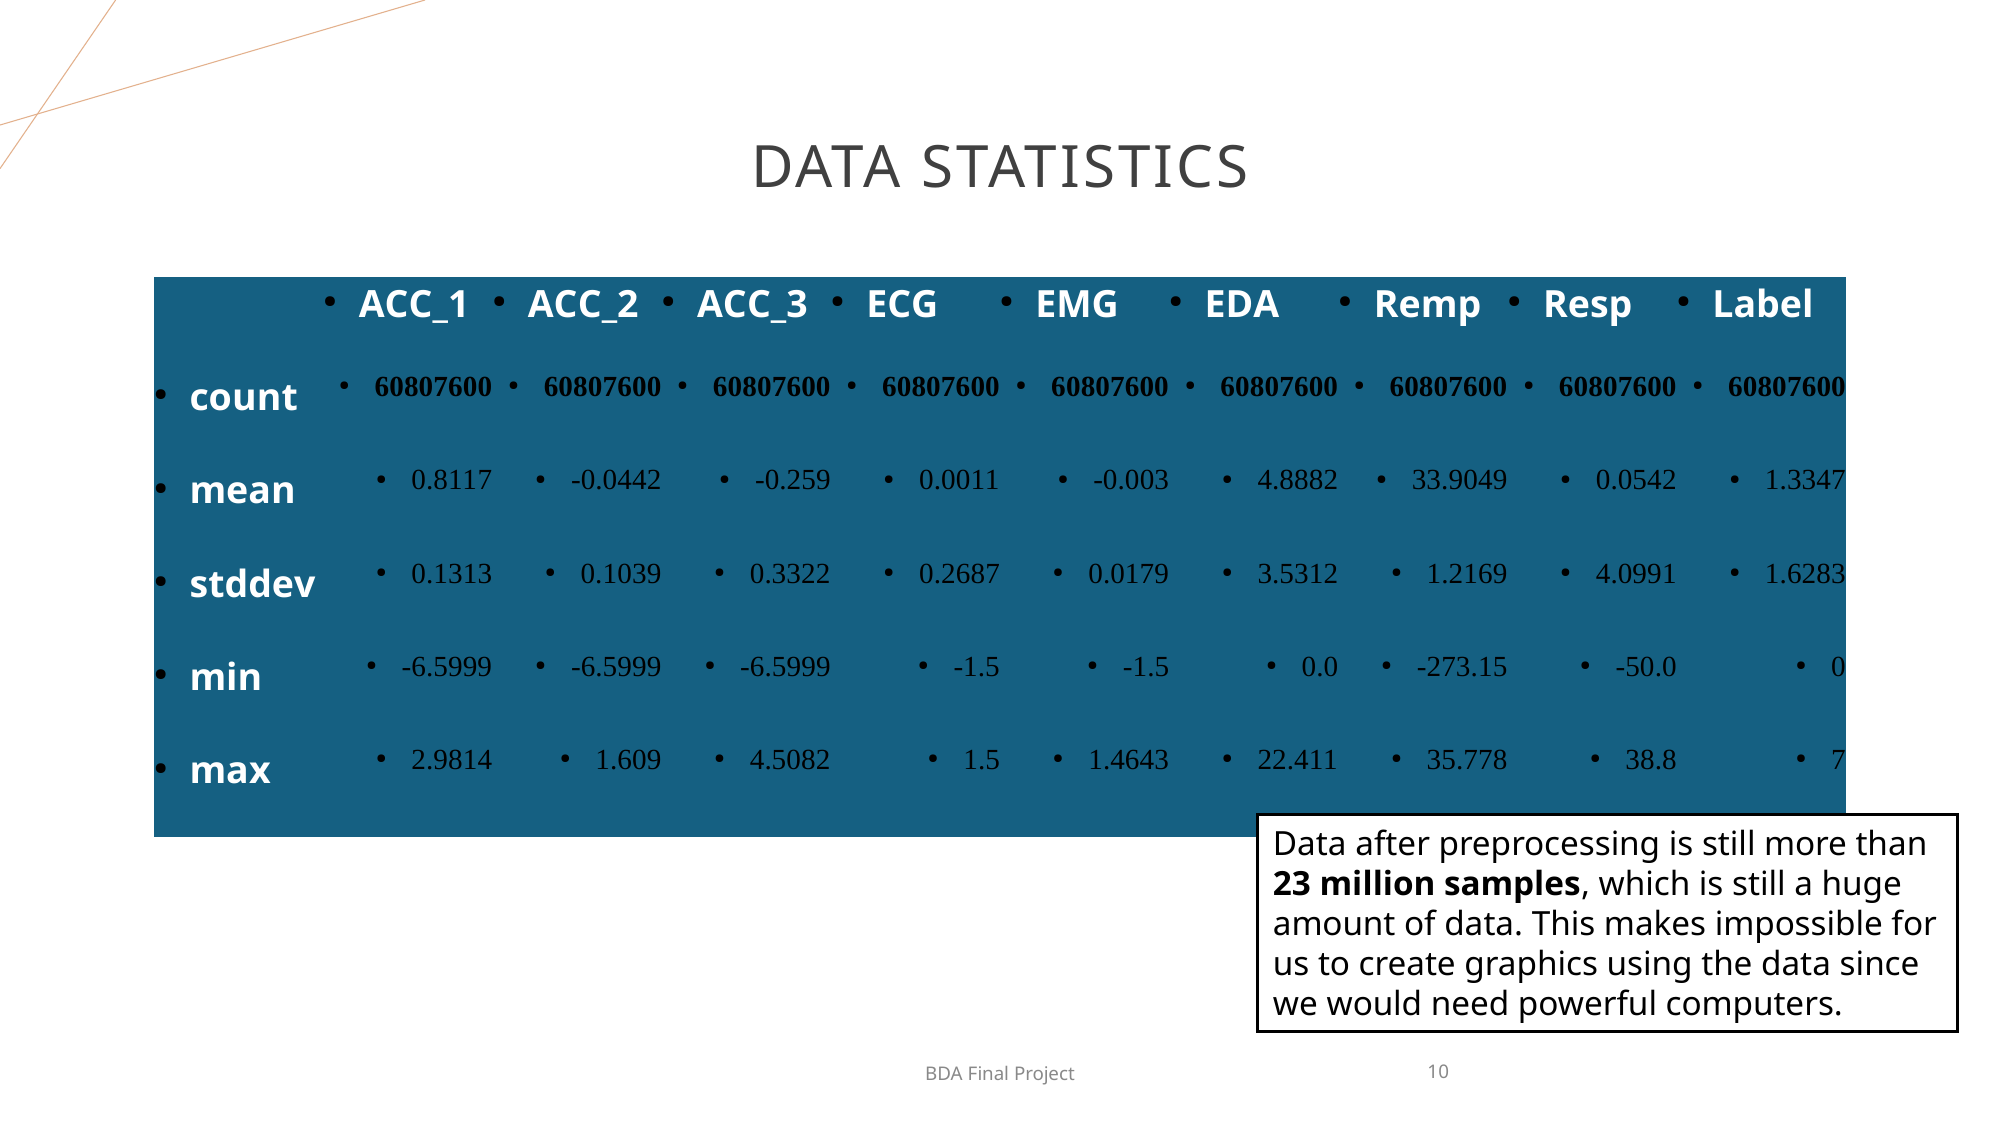

# Data statistics
| | ACC\_1 | ACC\_2 | ACC\_3 | ECG | EMG | EDA | Remp | Resp | Label |
| --- | --- | --- | --- | --- | --- | --- | --- | --- | --- |
| count | 60807600 | 60807600 | 60807600 | 60807600 | 60807600 | 60807600 | 60807600 | 60807600 | 60807600 |
| mean | 0.8117 | -0.0442 | -0.259 | 0.0011 | -0.003 | 4.8882 | 33.9049 | 0.0542 | 1.3347 |
| stddev | 0.1313 | 0.1039 | 0.3322 | 0.2687 | 0.0179 | 3.5312 | 1.2169 | 4.0991 | 1.6283 |
| min | -6.5999 | -6.5999 | -6.5999 | -1.5 | -1.5 | 0.0 | -273.15 | -50.0 | 0 |
| max | 2.9814 | 1.609 | 4.5082 | 1.5 | 1.4643 | 22.411 | 35.778 | 38.8 | 7 |
Data after preprocessing is still more than 23 million samples, which is still a huge amount of data. This makes impossible for us to create graphics using the data since we would need powerful computers.
BDA Final Project